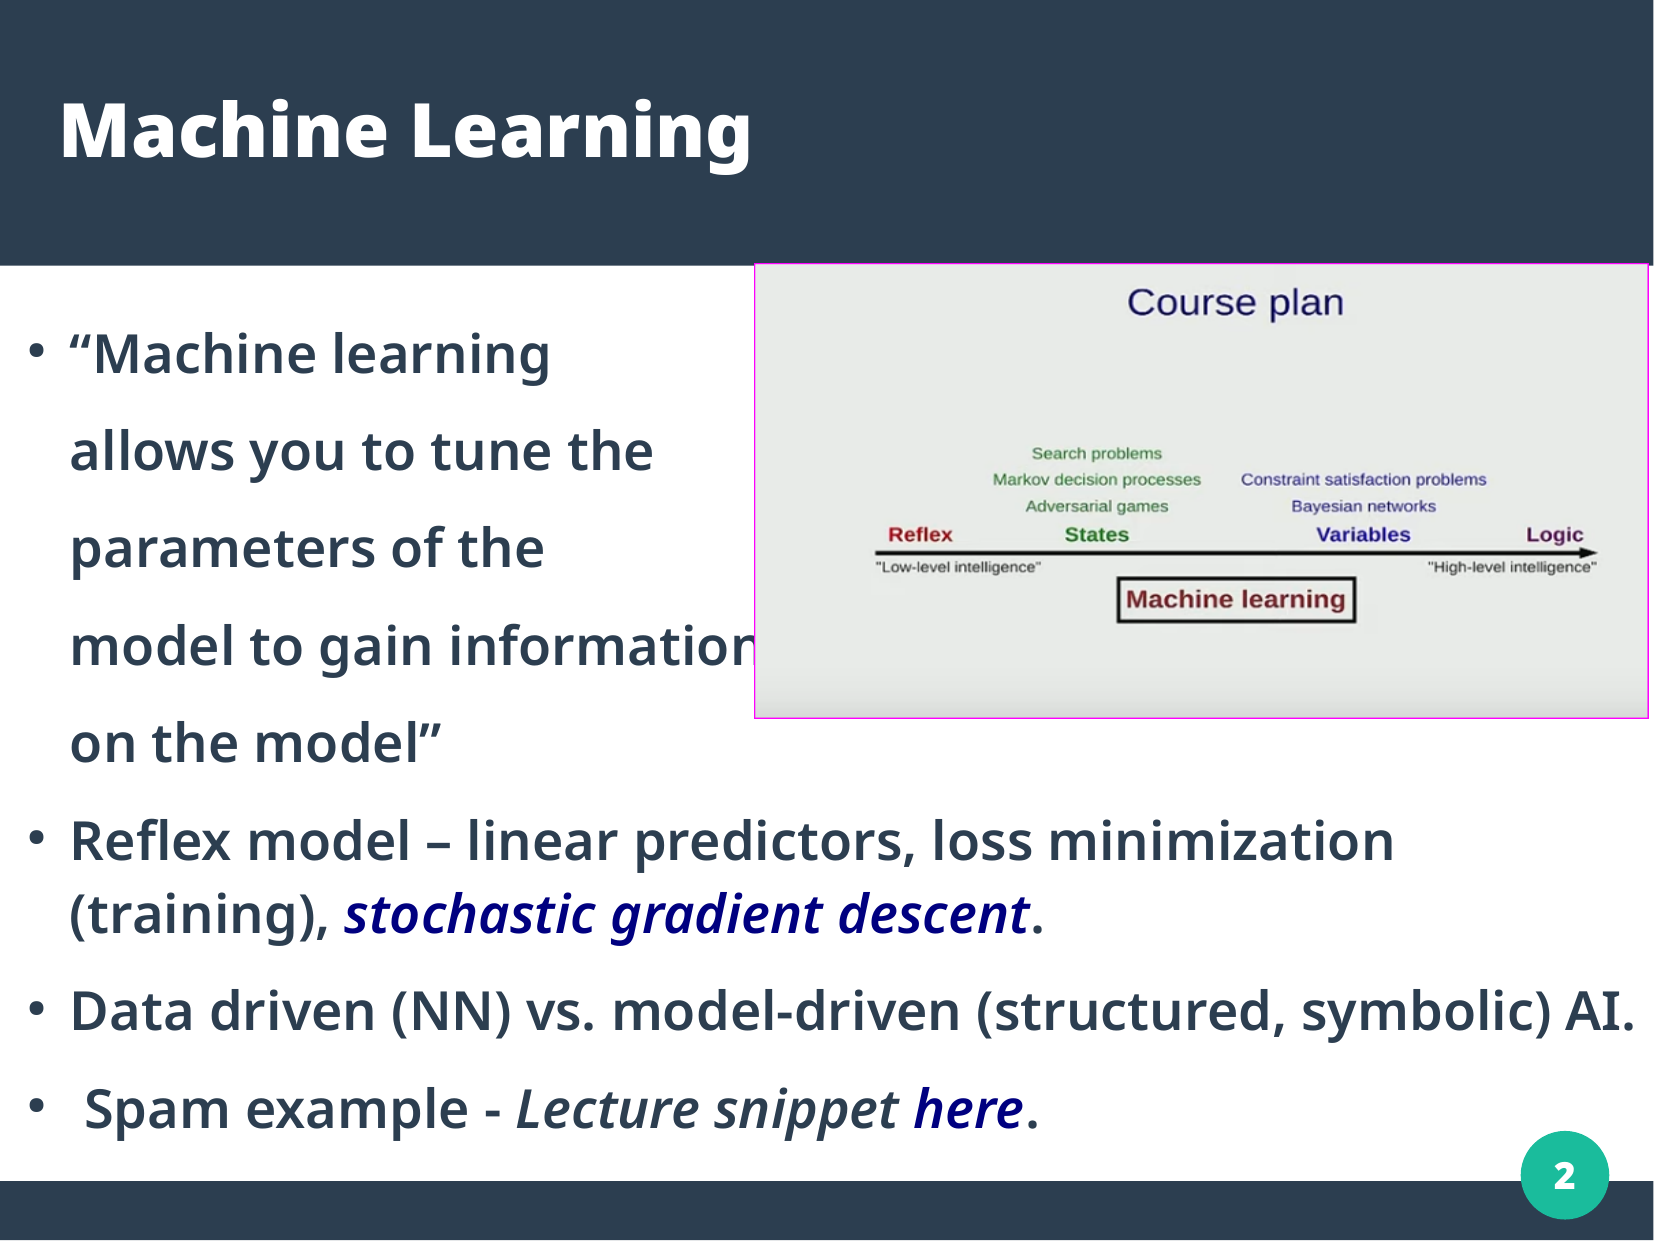

# Machine Learning
“Machine learning
allows you to tune the
parameters of the
model to gain information
on the model”
Reflex model – linear predictors, loss minimization (training), stochastic gradient descent.
Data driven (NN) vs. model-driven (structured, symbolic) AI.
 Spam example - Lecture snippet here.
2